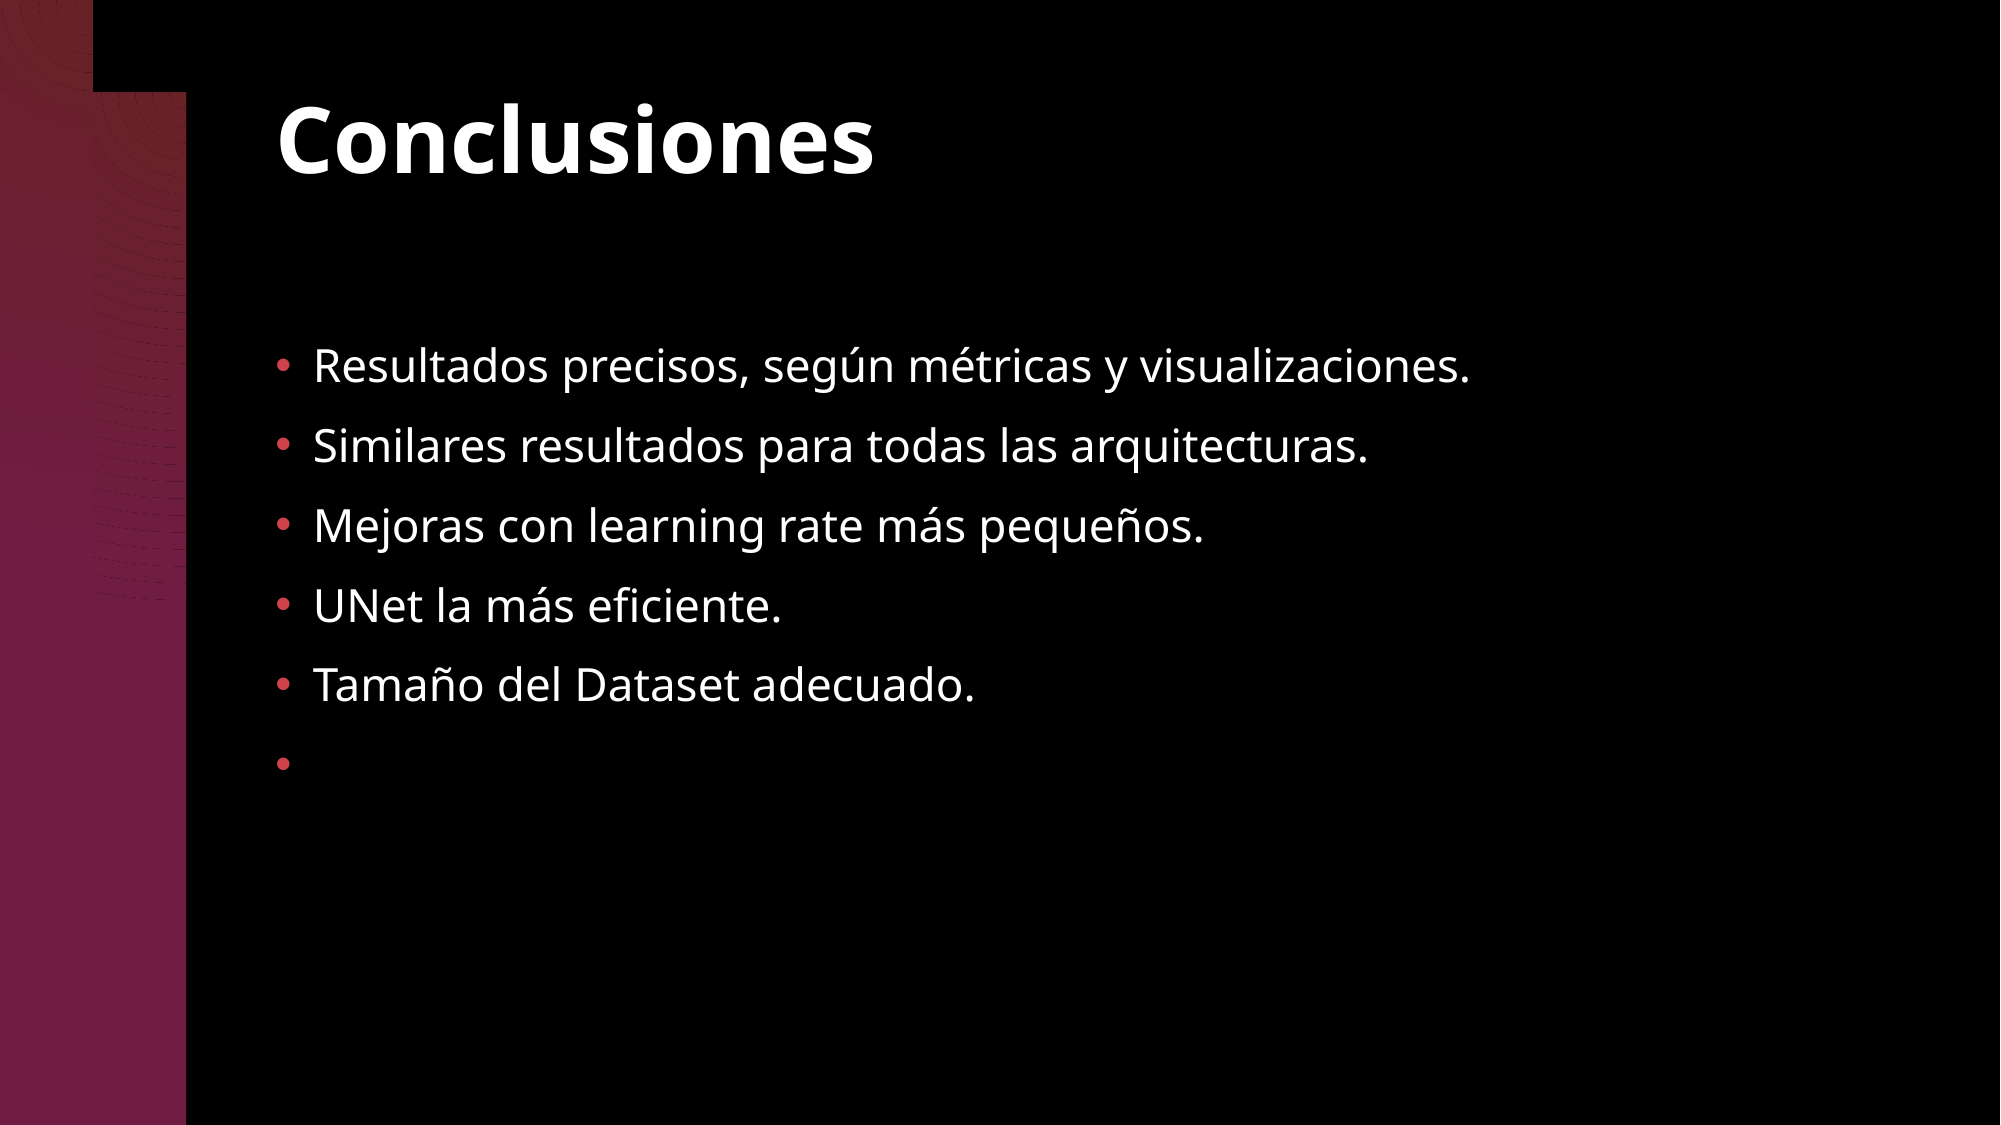

# Conclusiones
Resultados precisos, según métricas y visualizaciones.
Similares resultados para todas las arquitecturas.
Mejoras con learning rate más pequeños.
UNet la más eficiente.
Tamaño del Dataset adecuado.